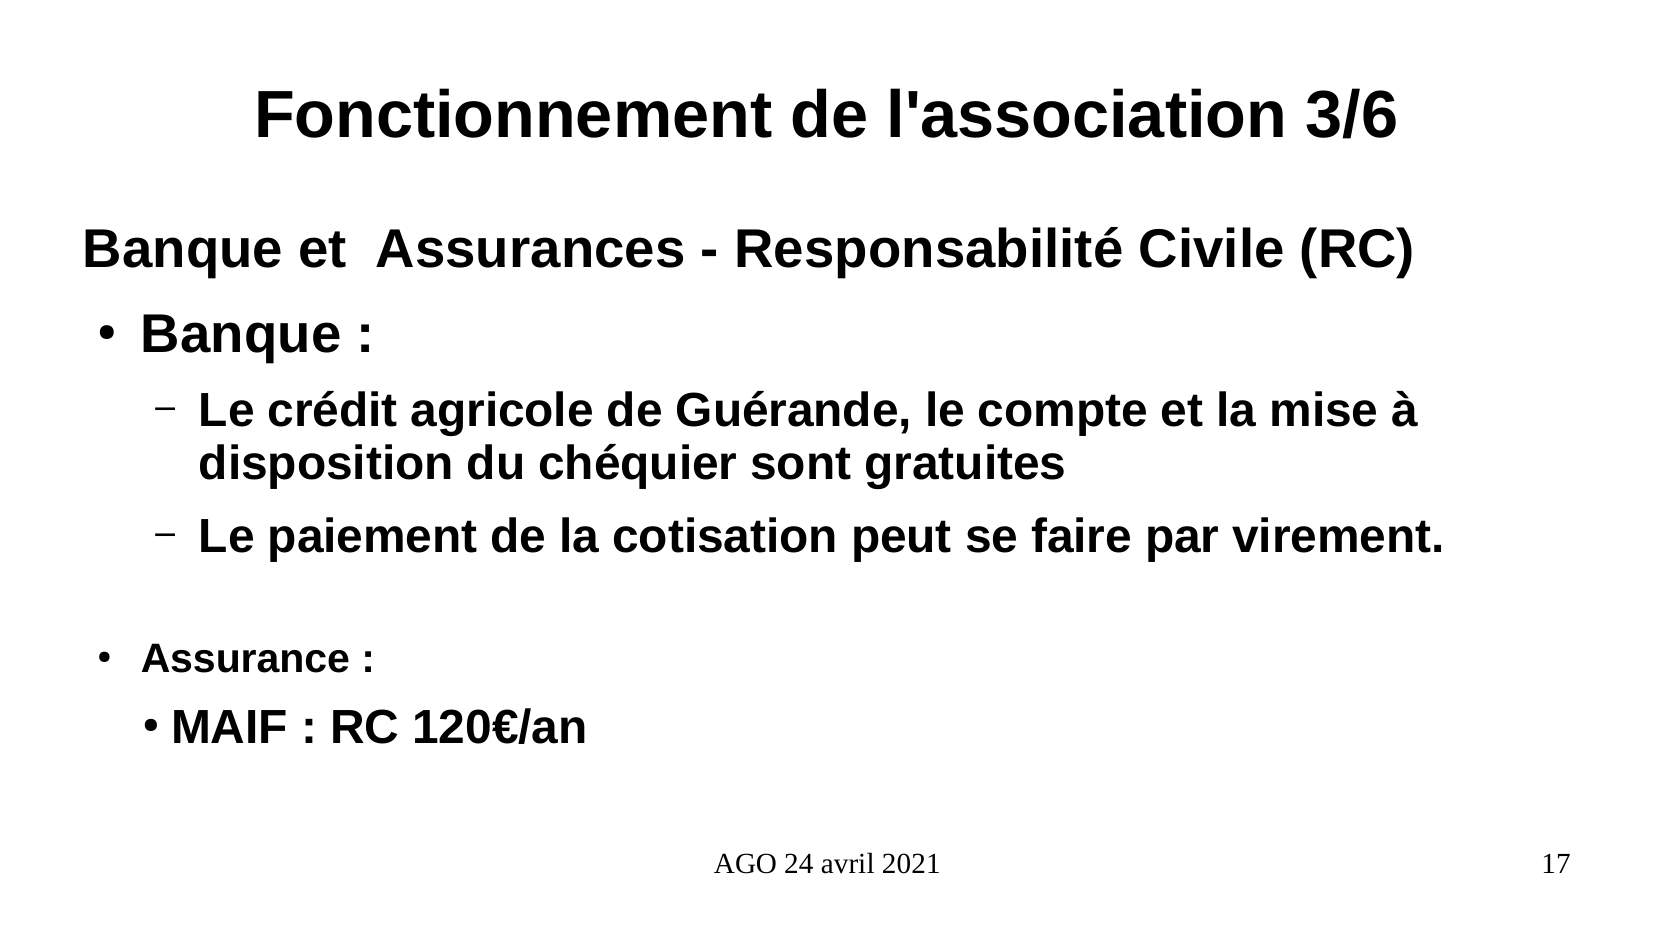

# Fonctionnement de l'association 3/6
Banque et Assurances - Responsabilité Civile (RC)
Banque :
Le crédit agricole de Guérande, le compte et la mise à disposition du chéquier sont gratuites
Le paiement de la cotisation peut se faire par virement.
Assurance :
MAIF : RC 120€/an
AGO 24 avril 2021
17